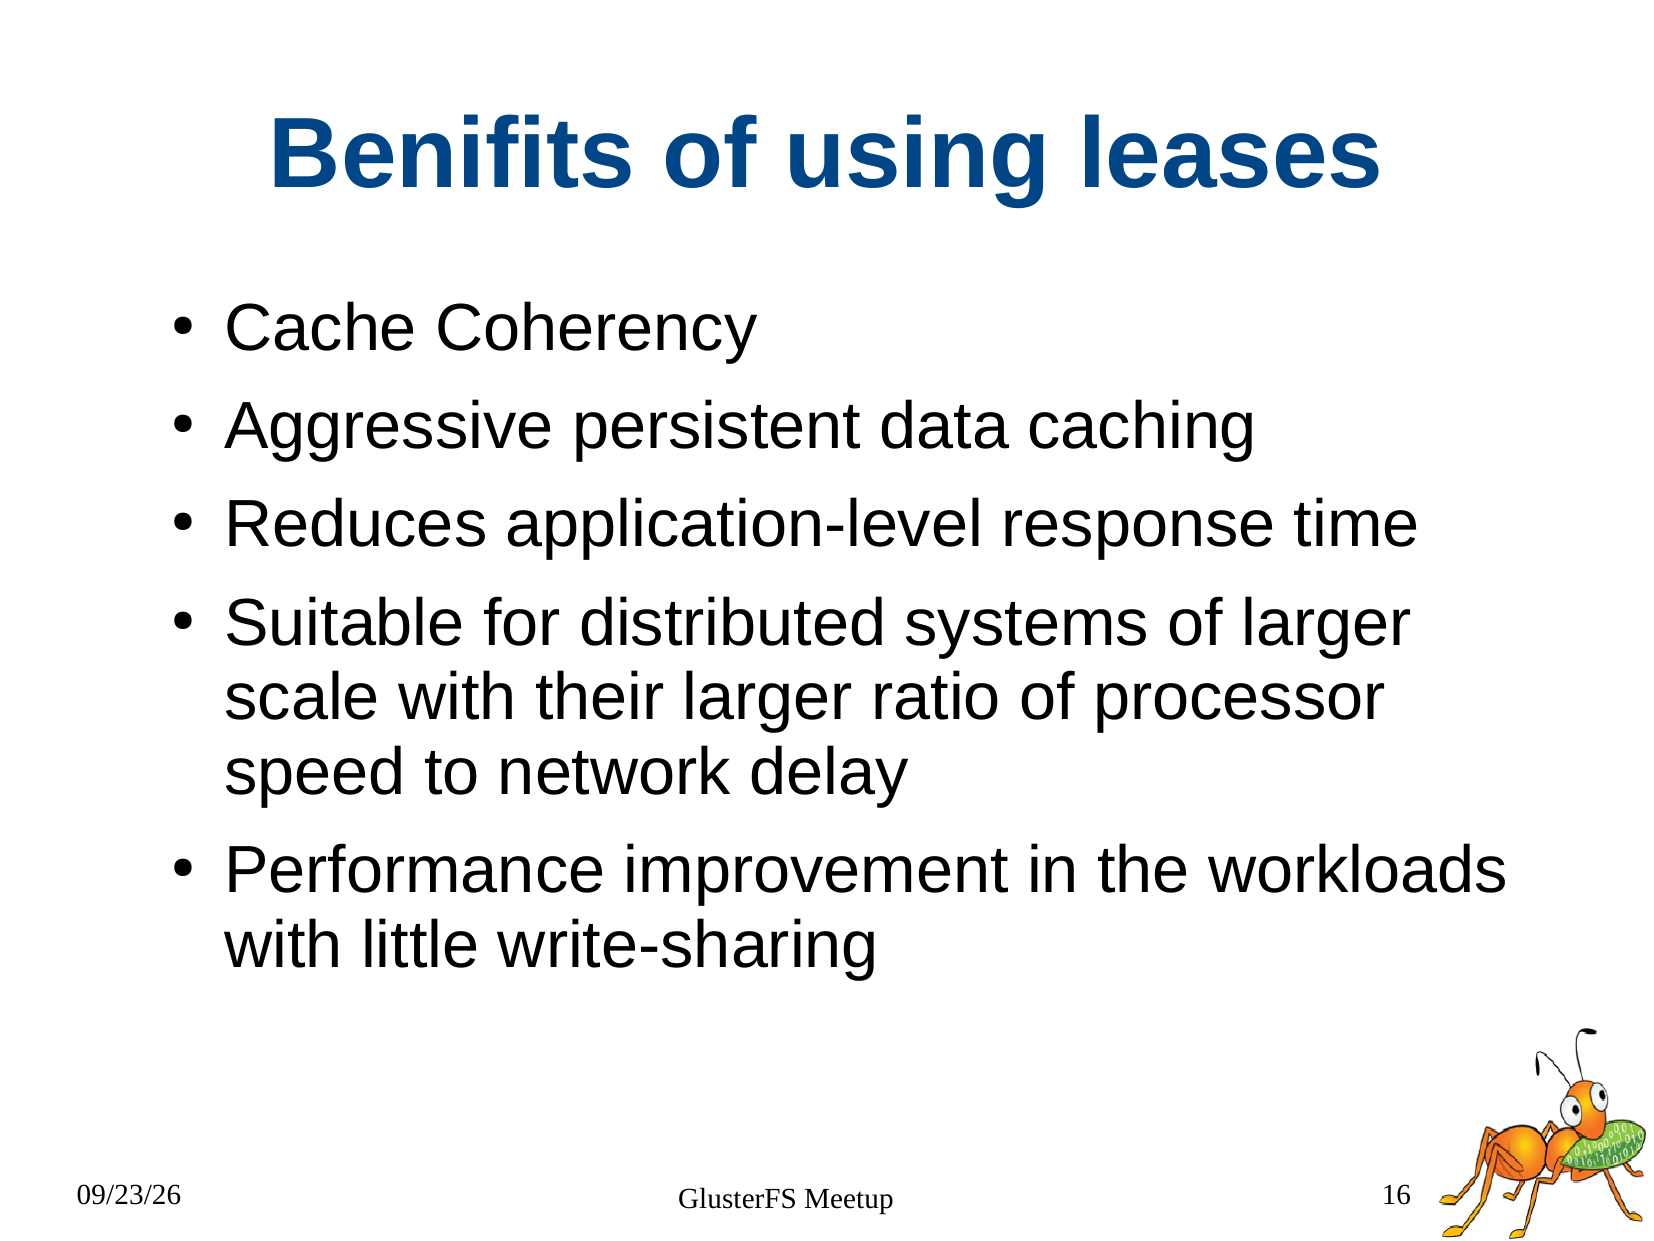

# Benifits of using leases
Cache Coherency
Aggressive persistent data caching
Reduces application-level response time
Suitable for distributed systems of larger scale with their larger ratio of processor speed to network delay
Performance improvement in the workloads with little write-sharing
16